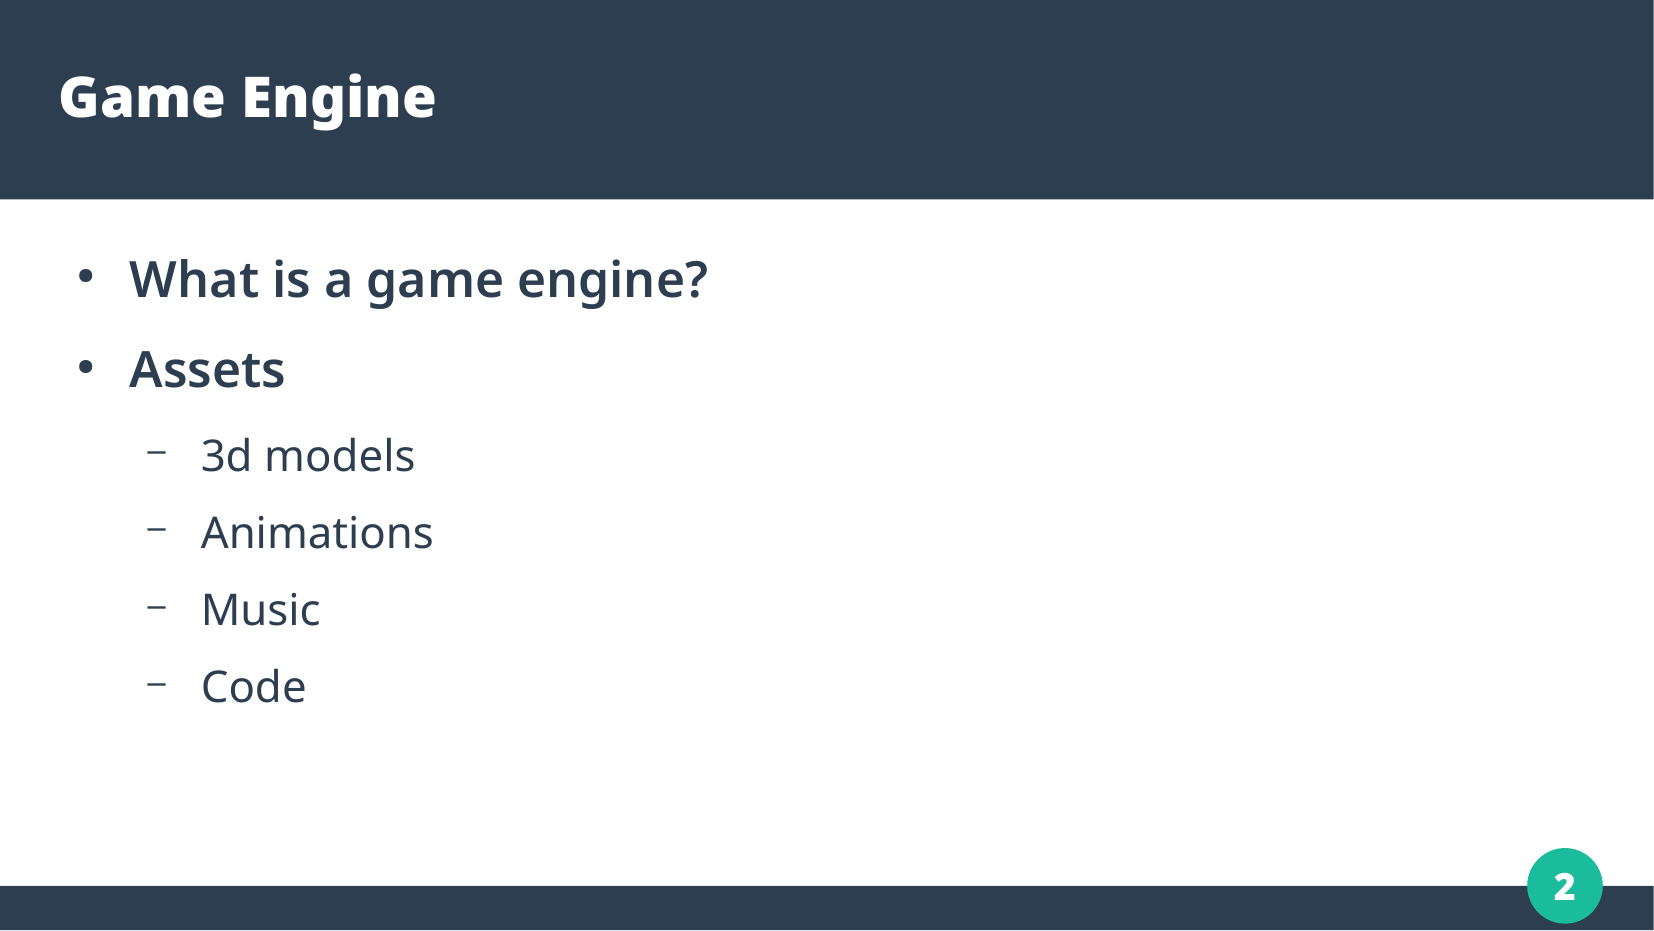

# Game Engine
What is a game engine?
Assets
3d models
Animations
Music
Code